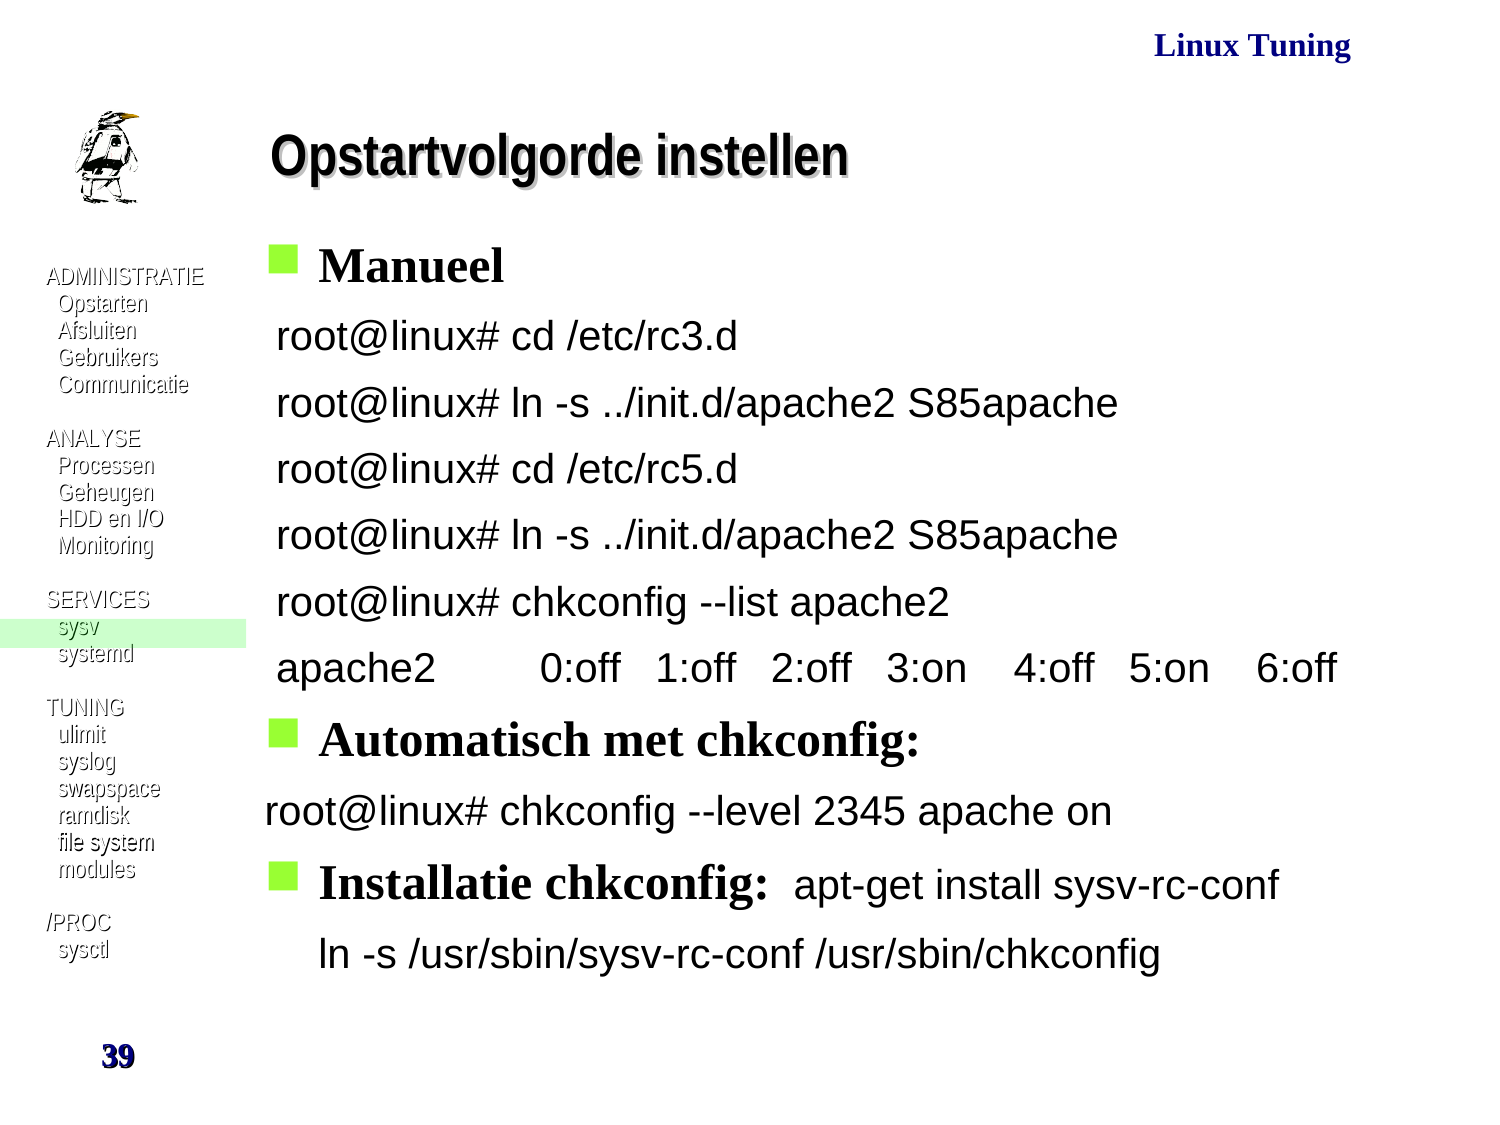

# Opstartvolgorde instellen
Manueel
 root@linux# cd /etc/rc3.d
 root@linux# ln -s ../init.d/apache2 S85apache
 root@linux# cd /etc/rc5.d
 root@linux# ln -s ../init.d/apache2 S85apache
 root@linux# chkconfig --list apache2
 apache2 0:off 1:off 2:off 3:on 4:off 5:on 6:off
Automatisch met chkconfig:
root@linux# chkconfig --level 2345 apache on
Installatie chkconfig: apt-get install sysv-rc-conf
ln -s /usr/sbin/sysv-rc-conf /usr/sbin/chkconfig